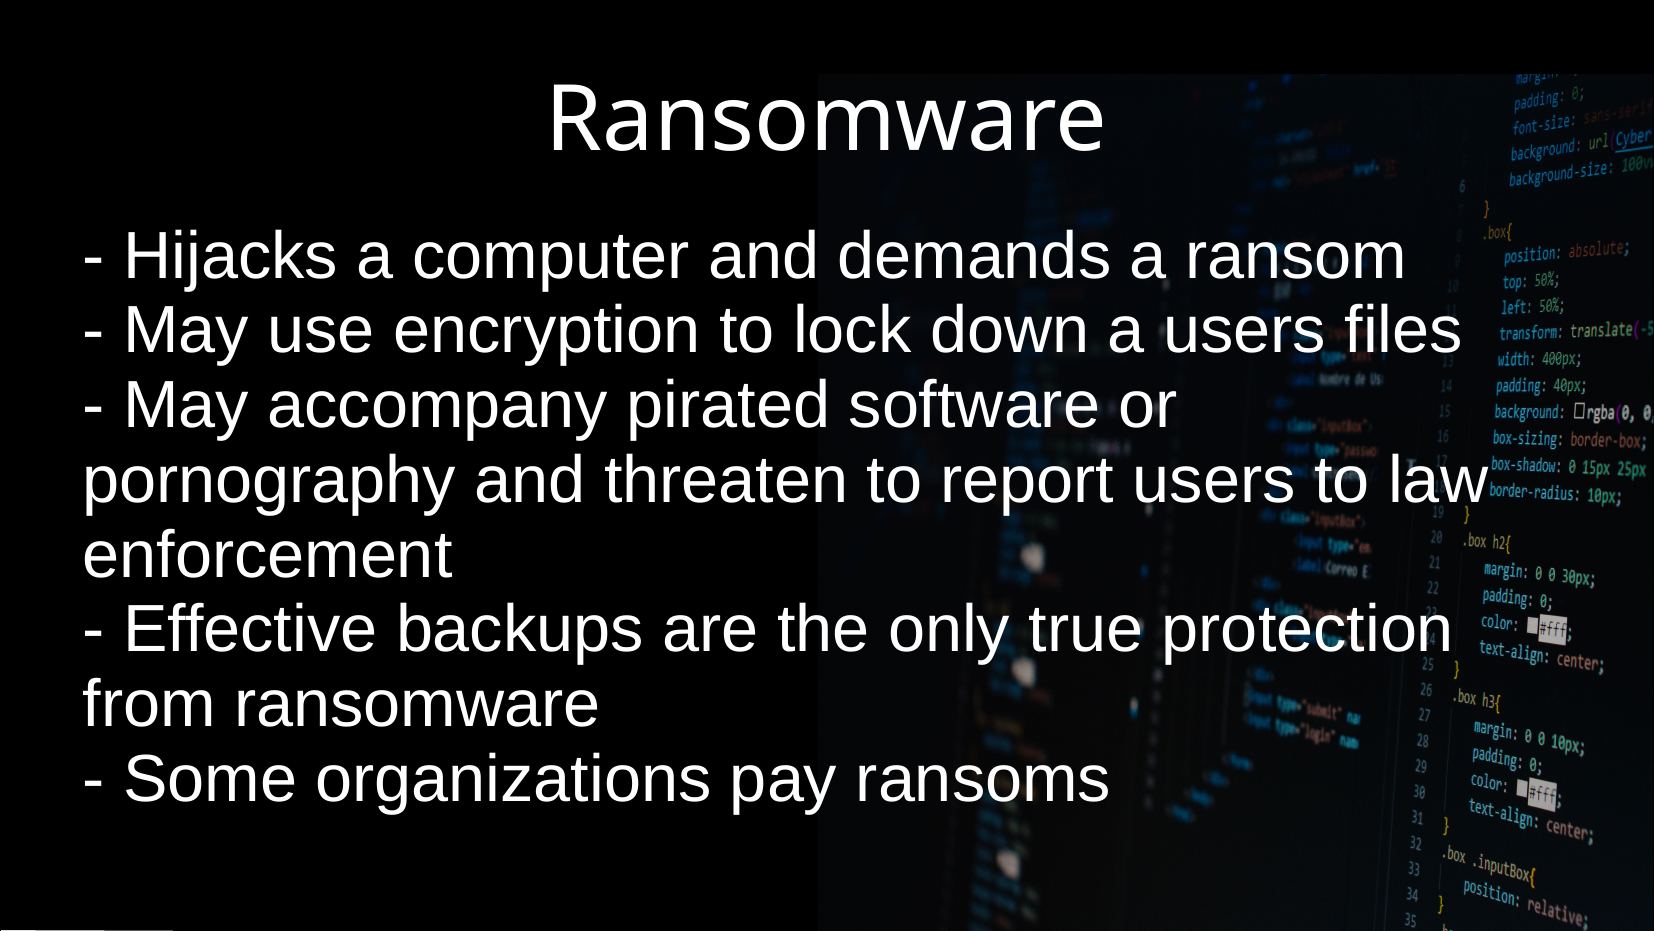

# Ransomware
- Hijacks a computer and demands a ransom
- May use encryption to lock down a users files
- May accompany pirated software or pornography and threaten to report users to law enforcement
- Effective backups are the only true protection from ransomware
- Some organizations pay ransoms